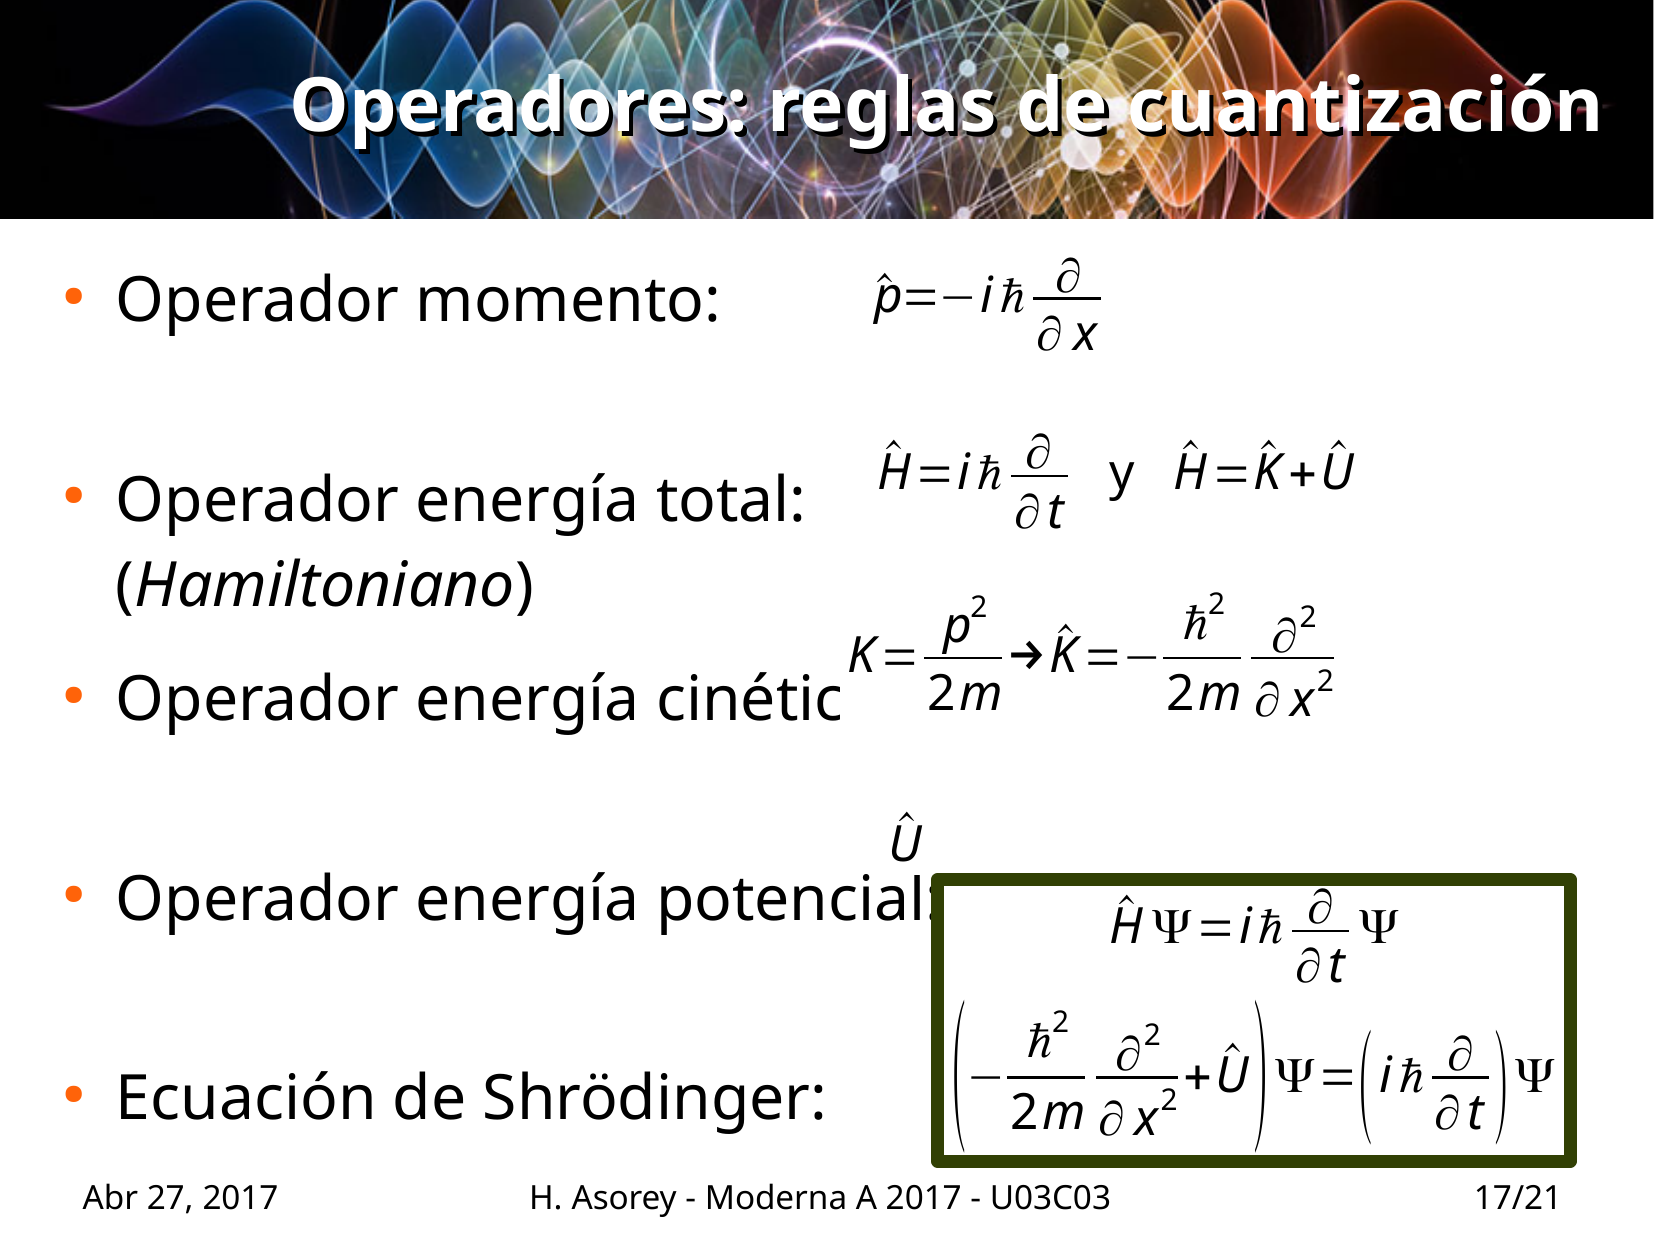

# Operadores: reglas de cuantización
Operador momento:
Operador energía total:
(Hamiltoniano)
Operador energía cinética:
Operador energía potencial:
Ecuación de Shrödinger:
Abr 27, 2017
H. Asorey - Moderna A 2017 - U03C03
17